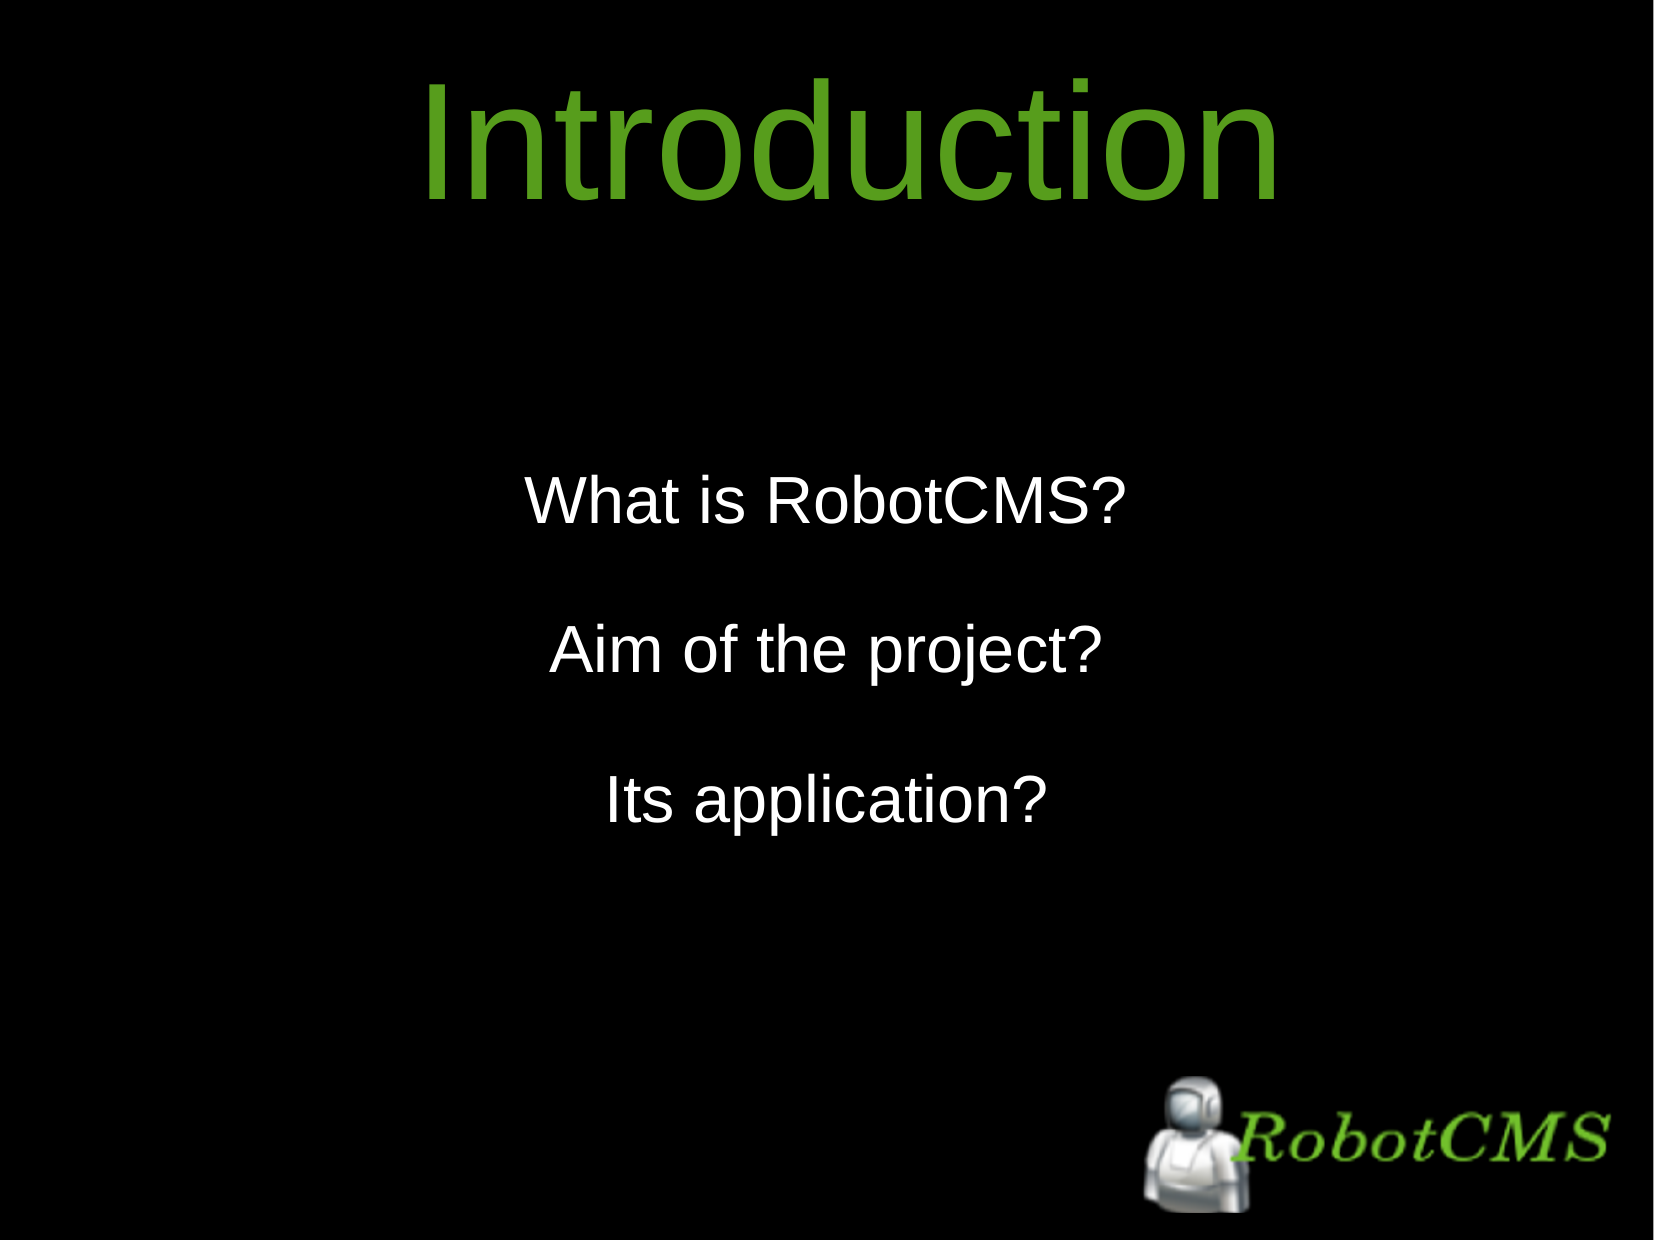

Introduction
#
What is RobotCMS?
Aim of the project?
Its application?